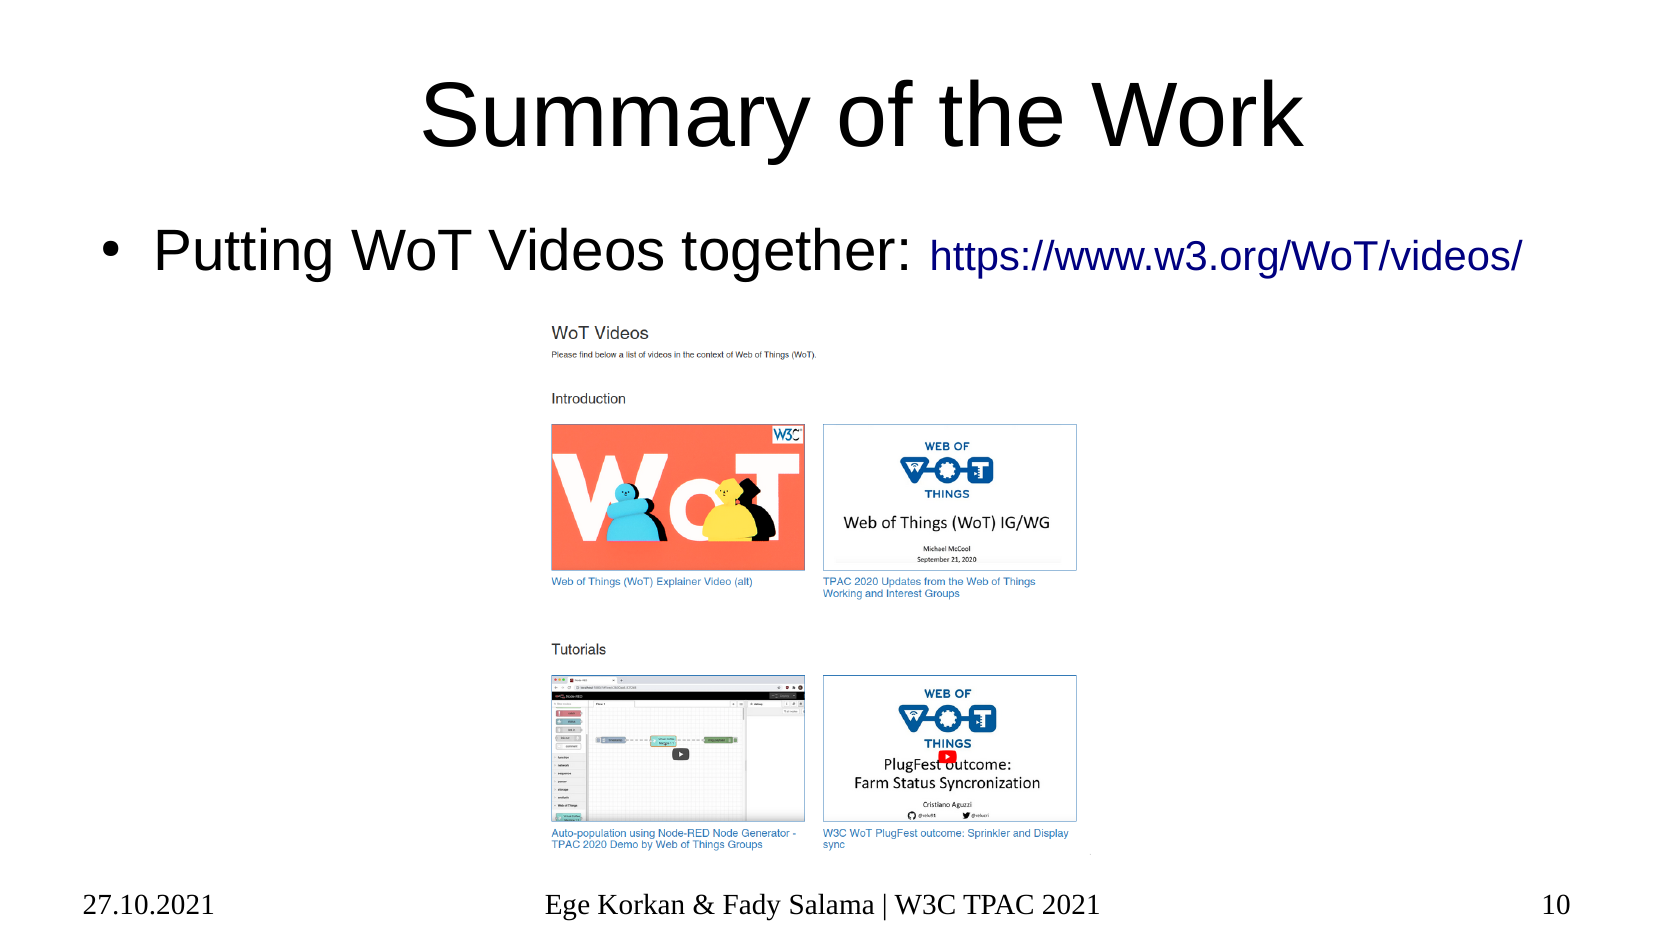

# Summary of the Work
Putting WoT Videos together: https://www.w3.org/WoT/videos/
27.10.2021
Ege Korkan & Fady Salama | W3C TPAC 2021
10